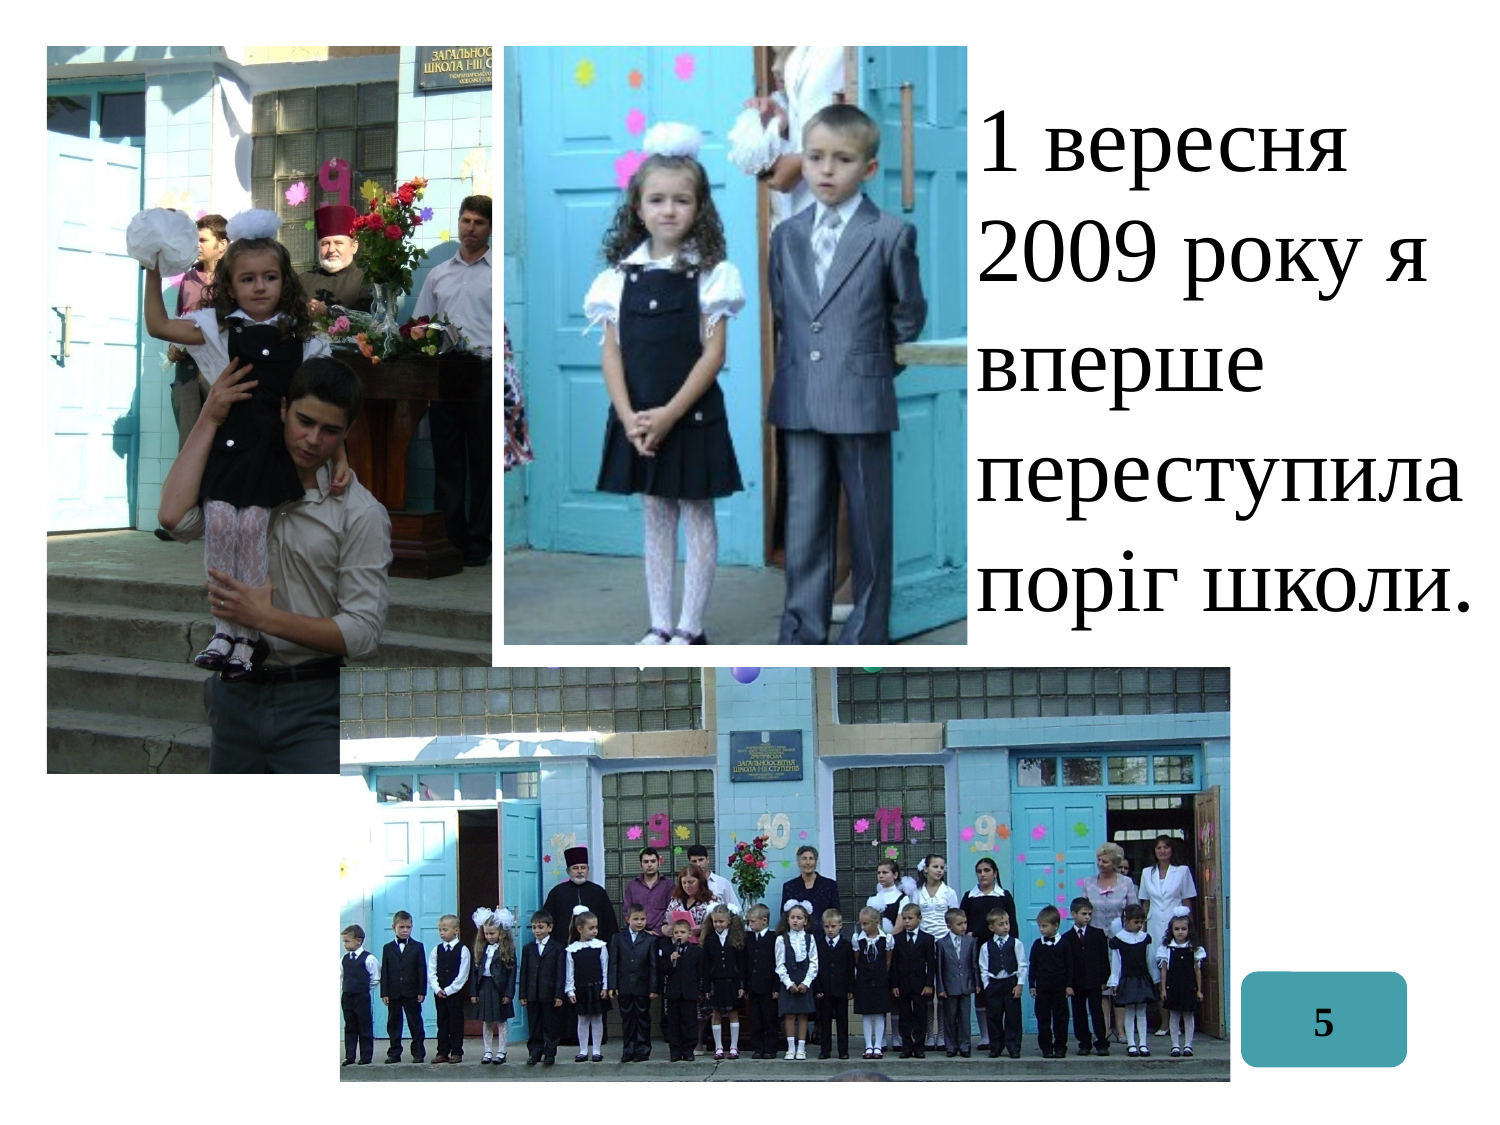

# 1 вересня 2009 року я вперше переступила поріг школи.
5